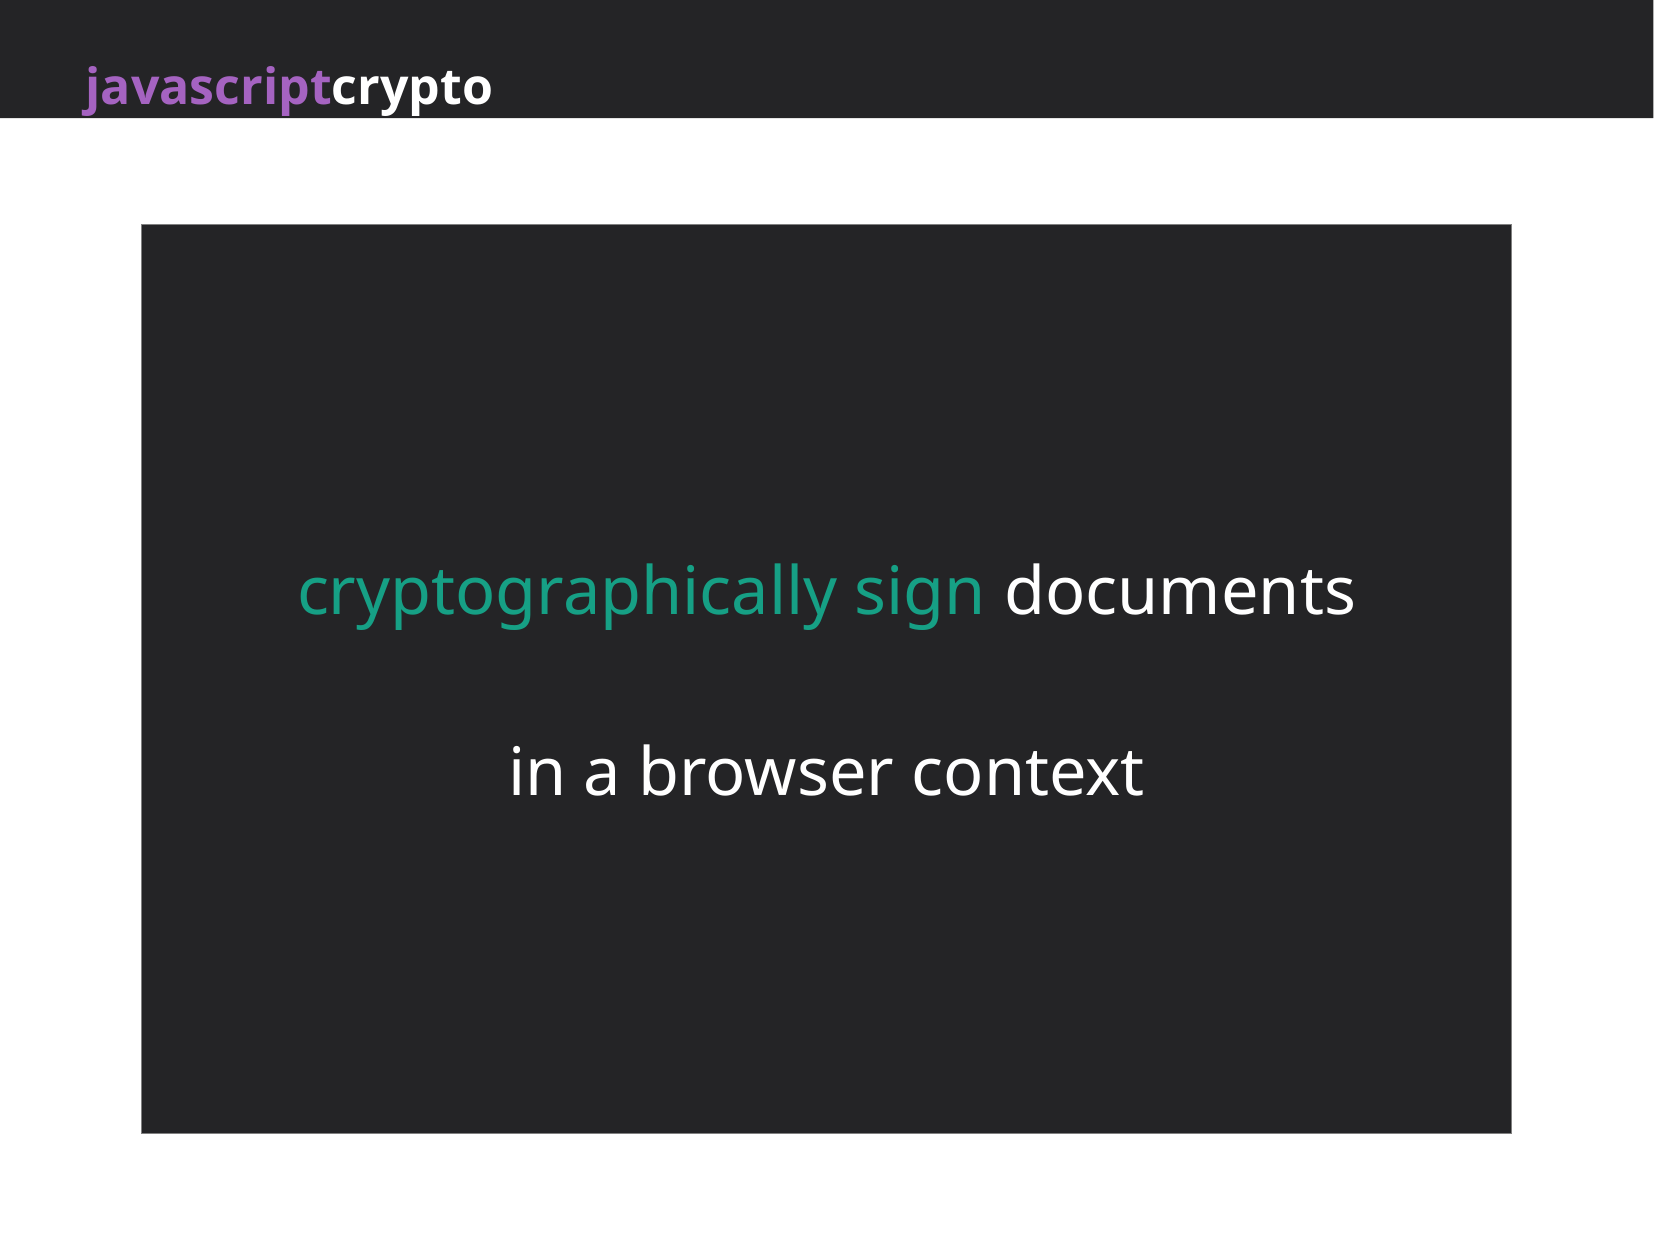

javascriptcrypto
cryptographically sign documents
in a browser context